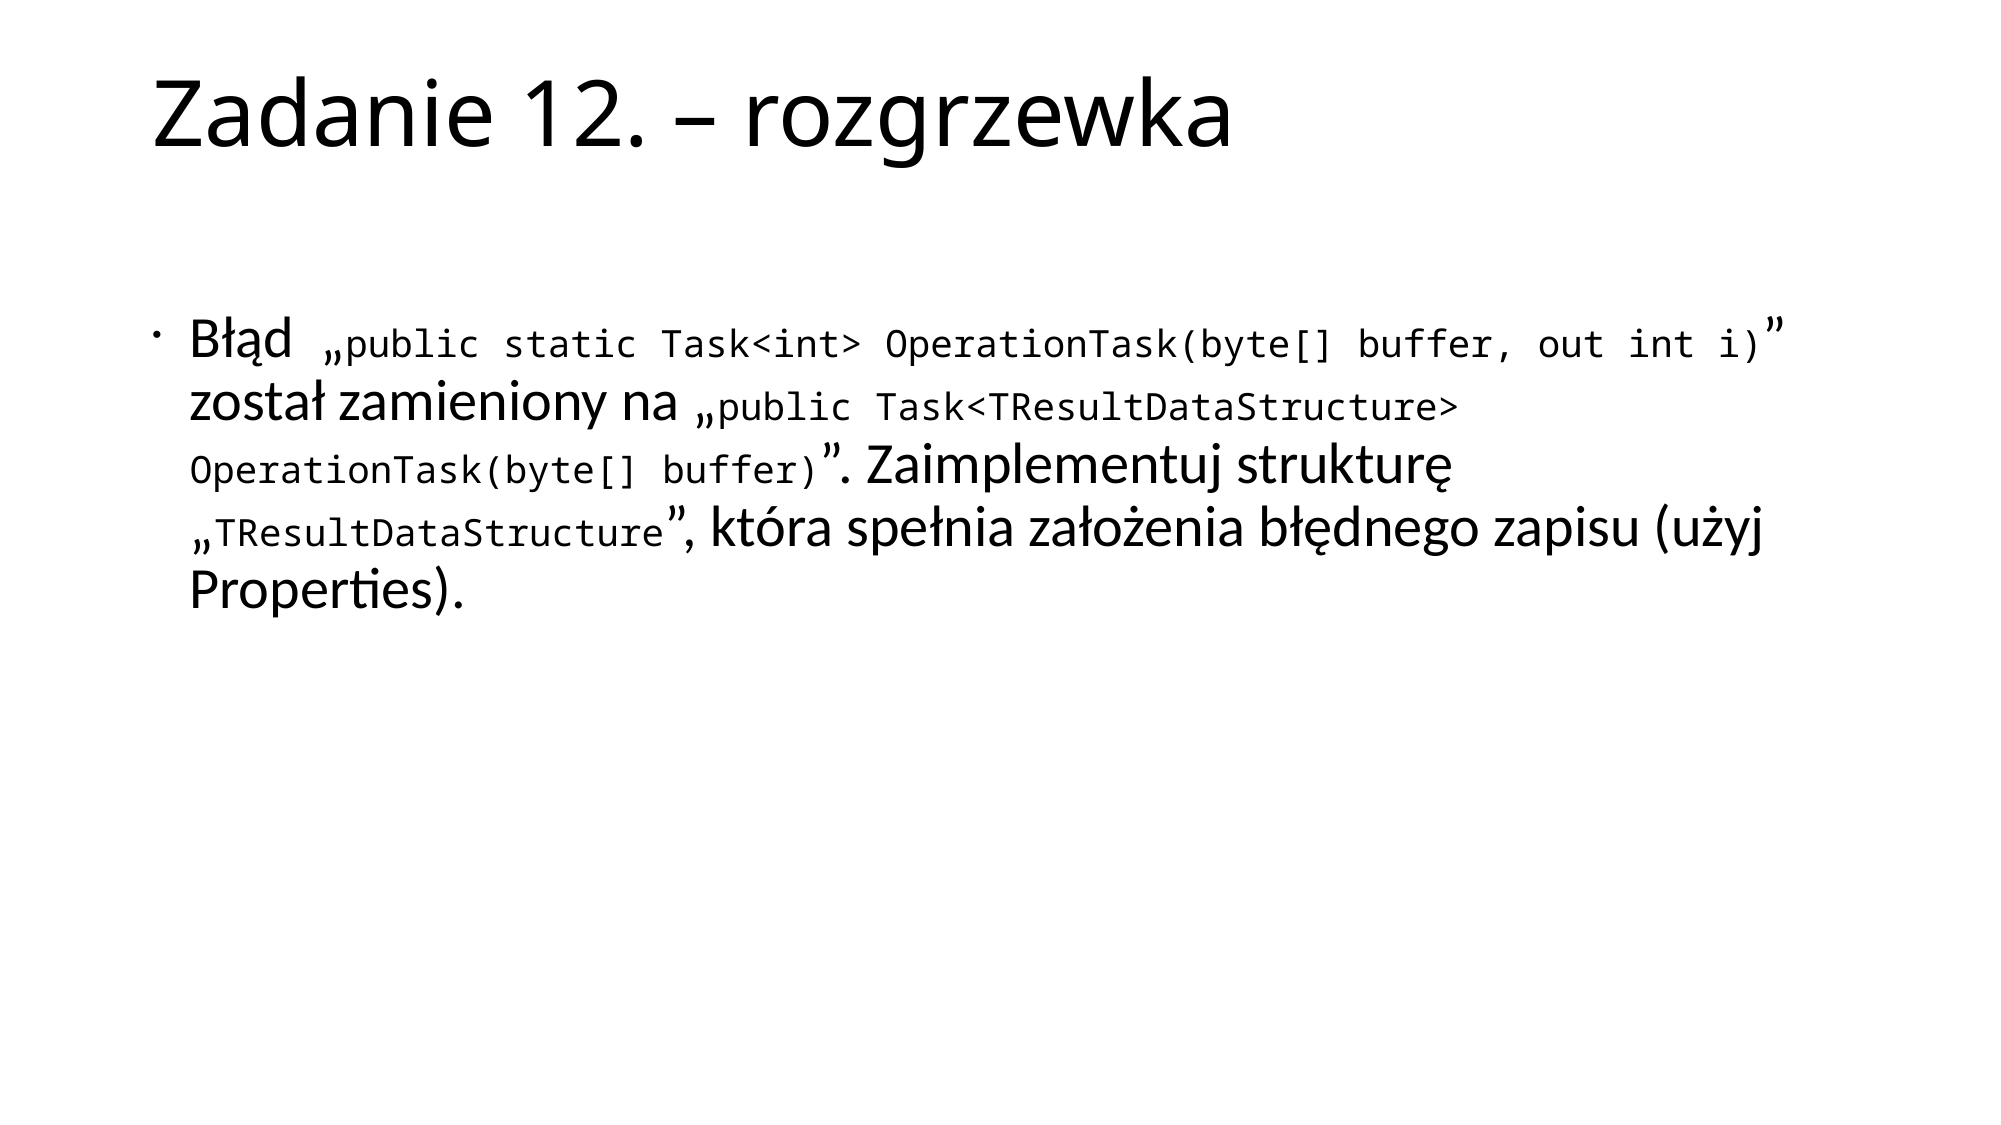

# Zadanie 12. – rozgrzewka
Błąd „public static Task<int> OperationTask(byte[] buffer, out int i)” został zamieniony na „public Task<TResultDataStructure> OperationTask(byte[] buffer)”. Zaimplementuj strukturę „TResultDataStructure”, która spełnia założenia błędnego zapisu (użyj Properties).